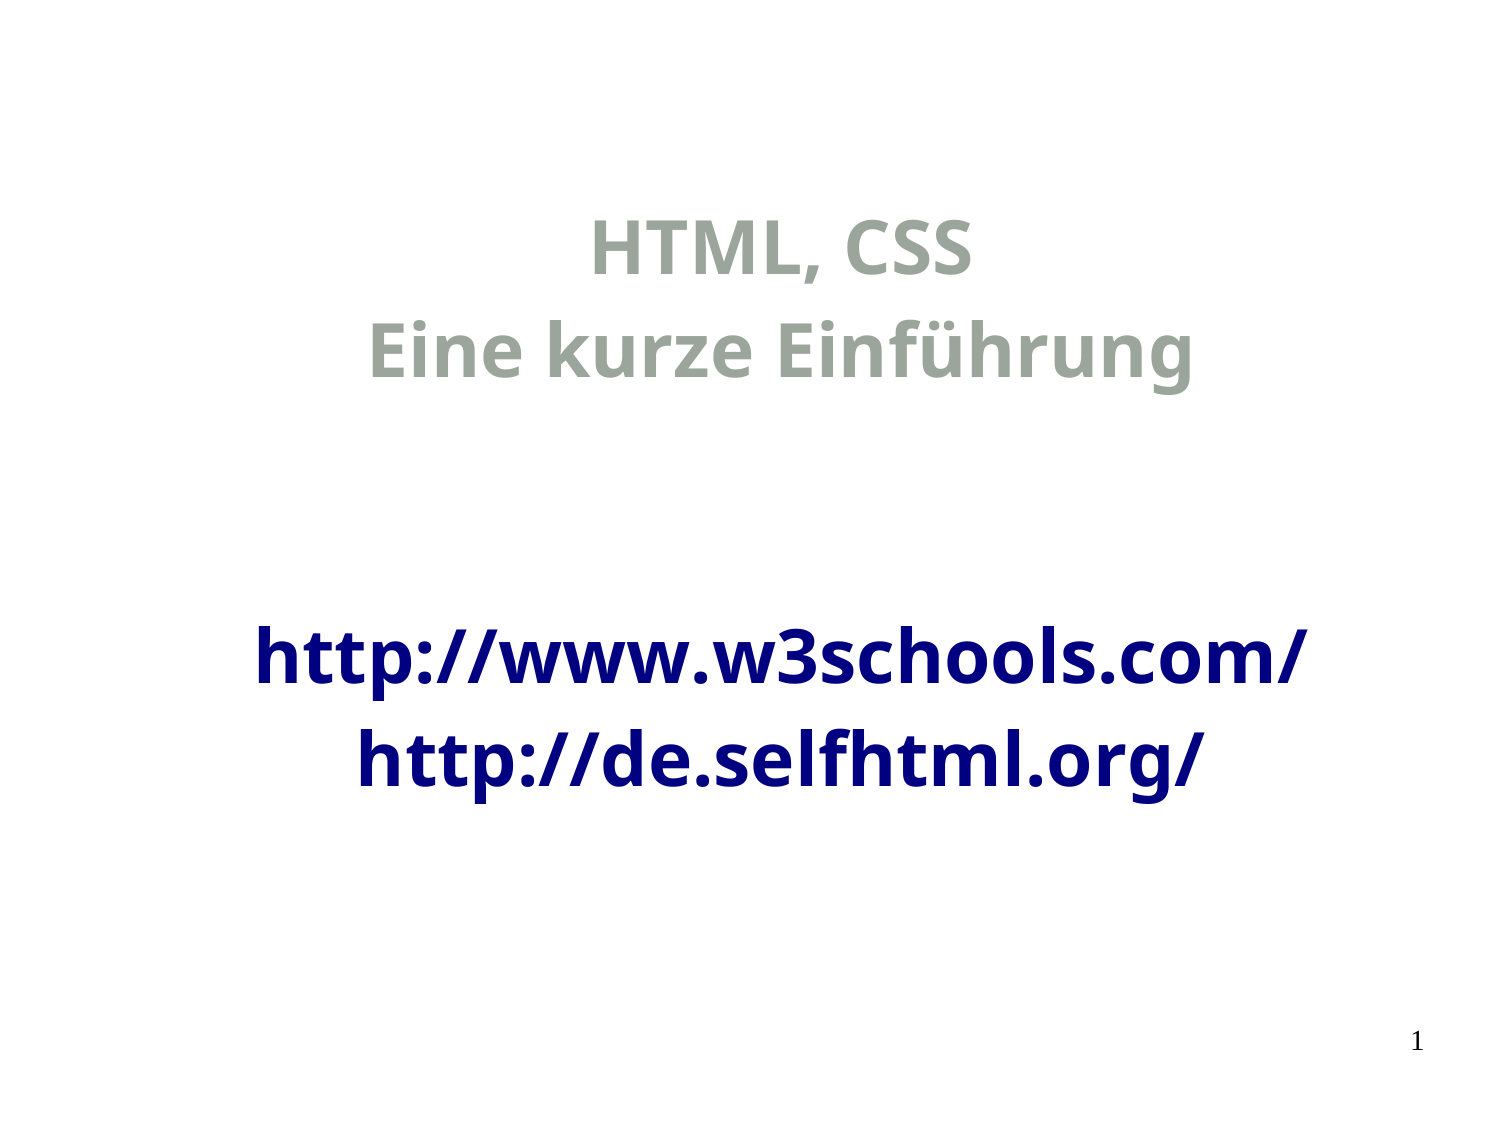

# HTML, CSS Eine kurze Einführung http://www.w3schools.com/ http://de.selfhtml.org/
1